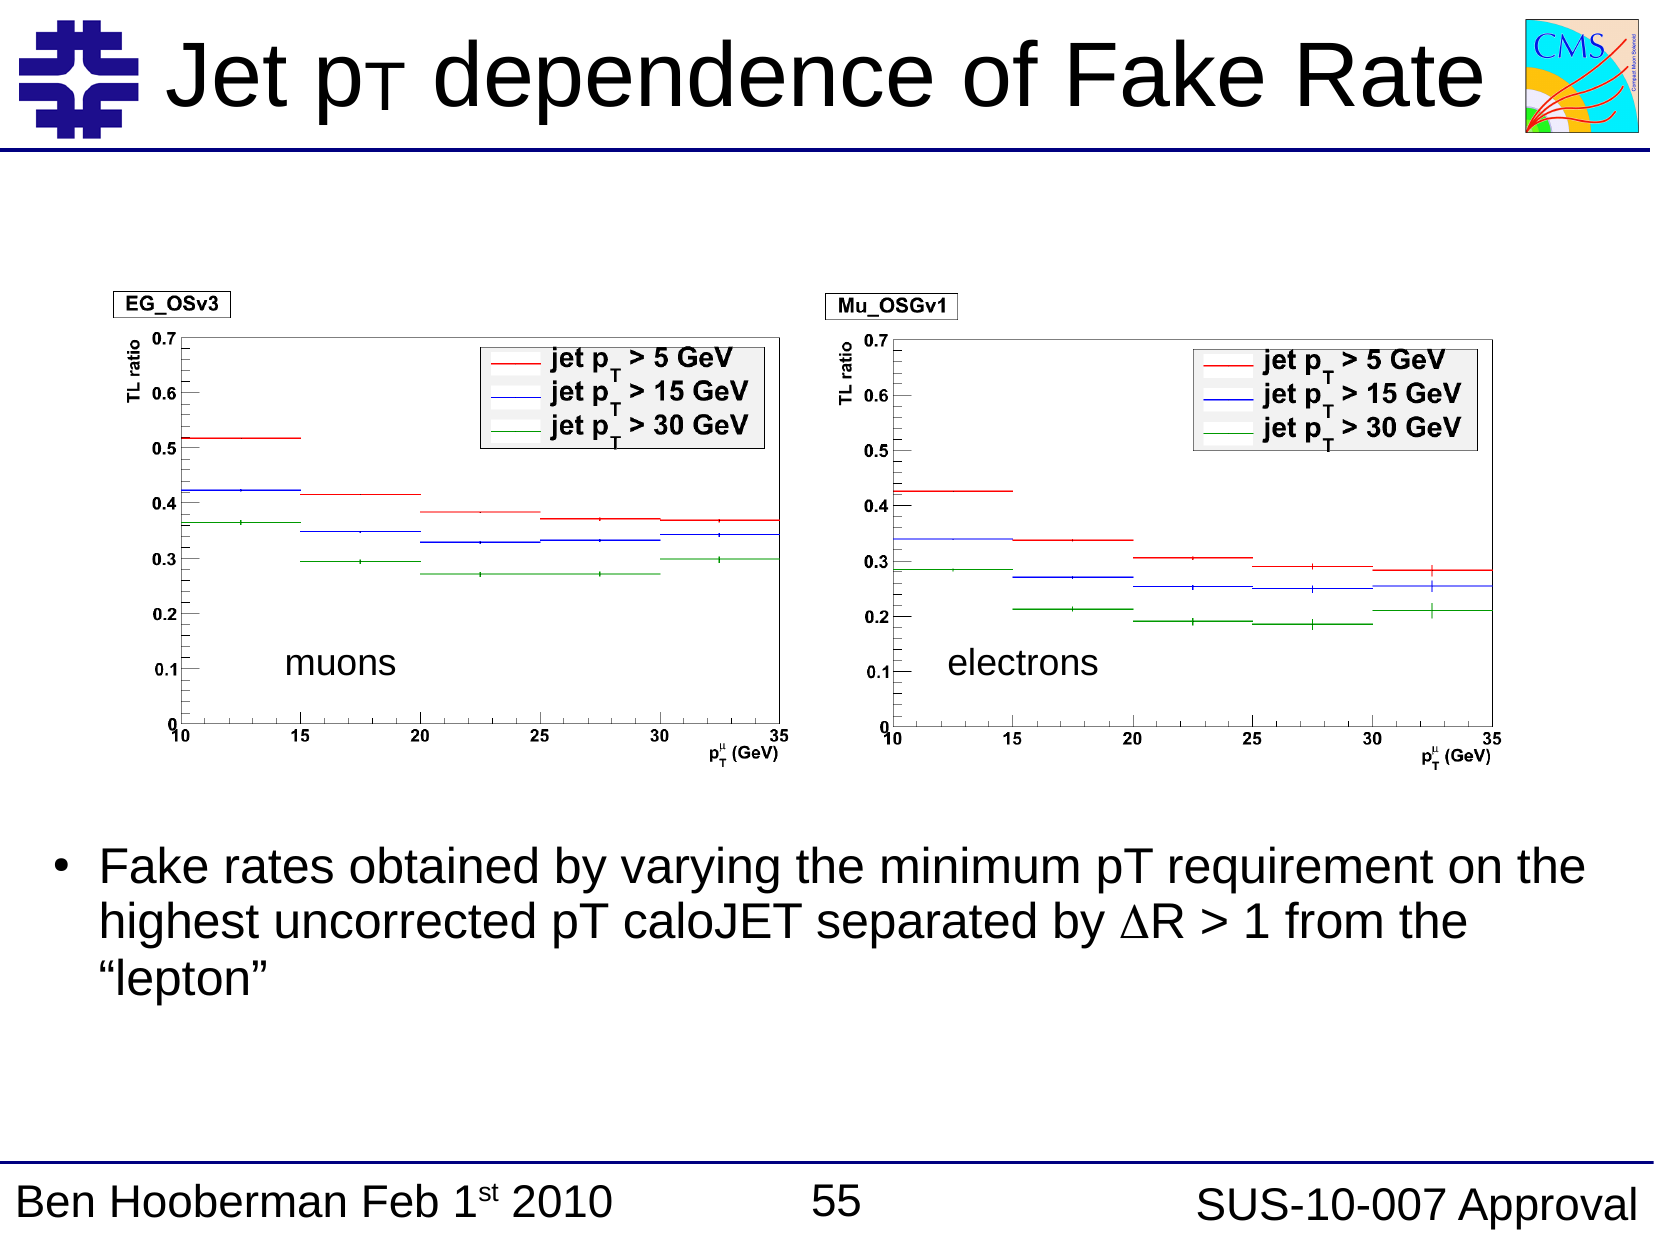

# Jet pT dependence of Fake Rate
muons
electrons
Fake rates obtained by varying the minimum pT requirement on the highest uncorrected pT caloJET separated by DR > 1 from the “lepton”
55